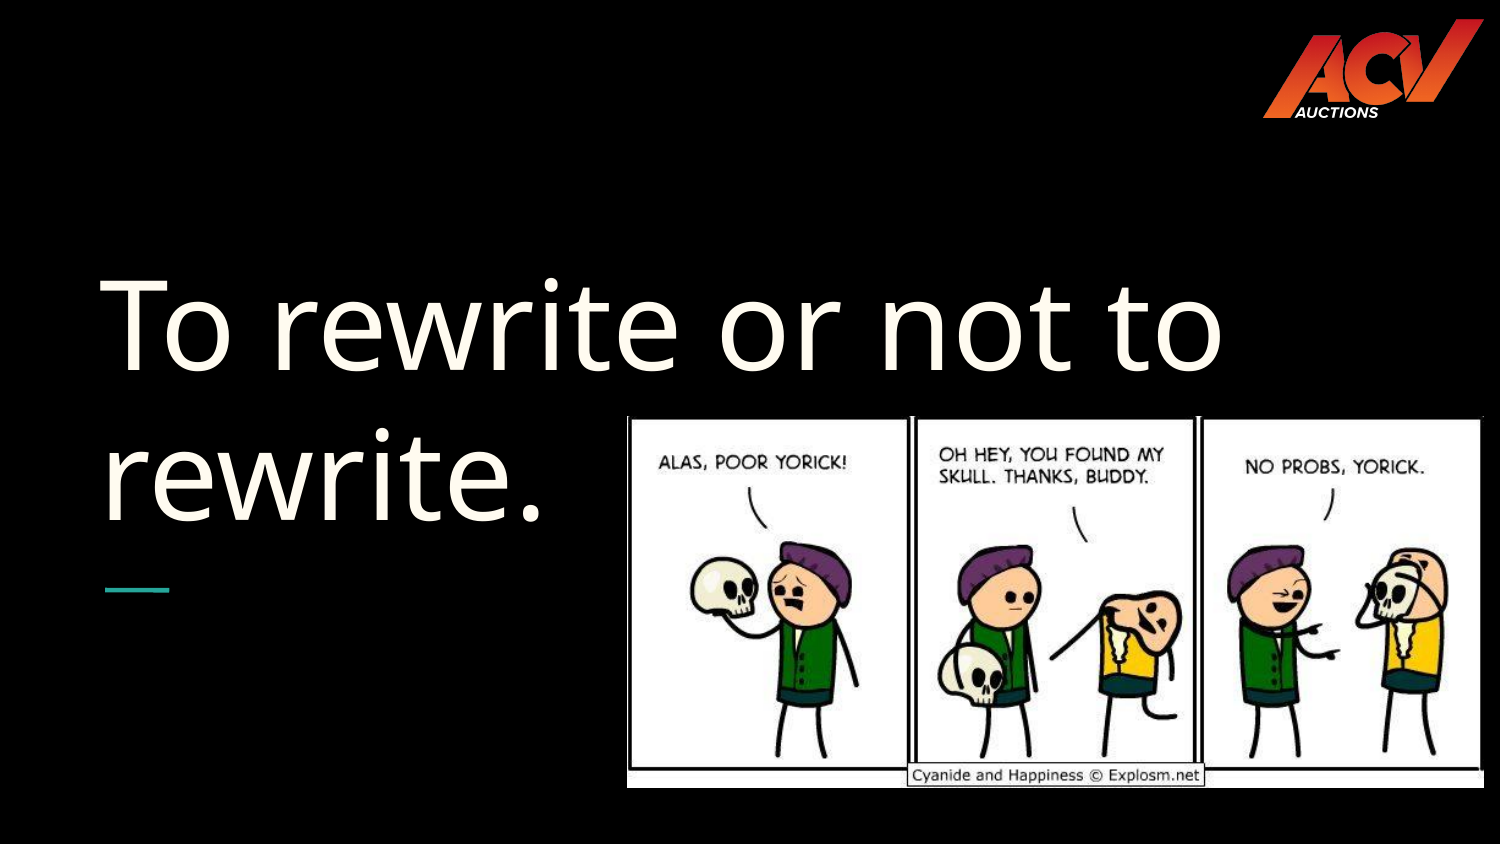

# To rewrite or not to rewrite.